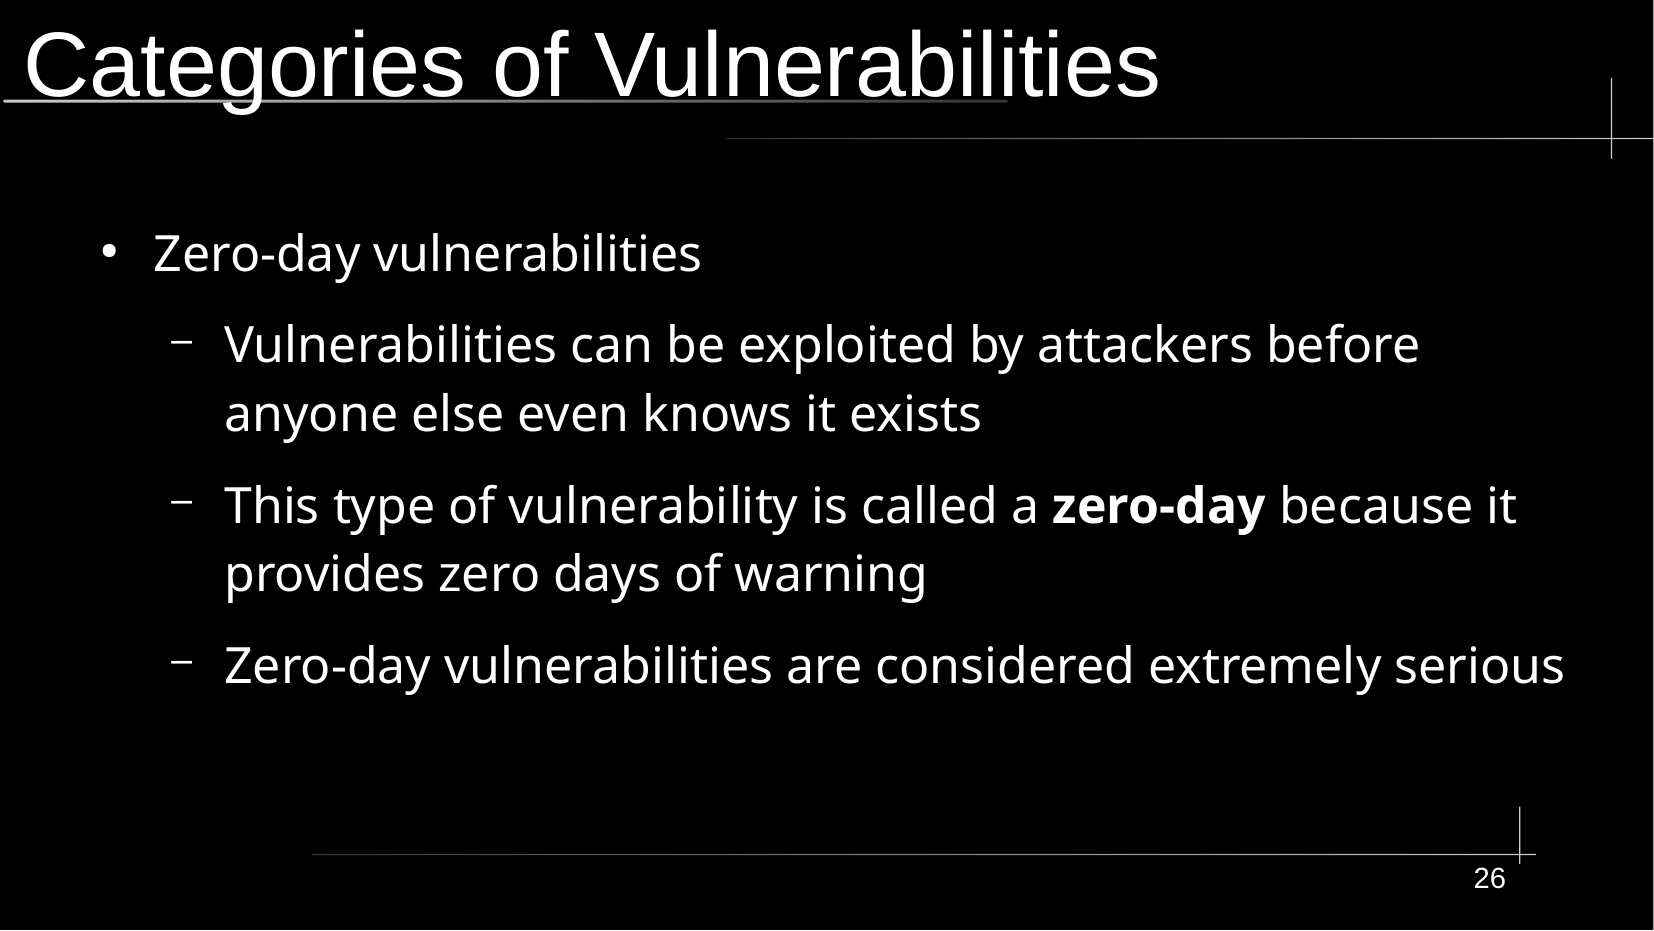

# Categories of Vulnerabilities
Zero-day vulnerabilities
Vulnerabilities can be exploited by attackers before anyone else even knows it exists
This type of vulnerability is called a zero-day because it provides zero days of warning
Zero-day vulnerabilities are considered extremely serious
26